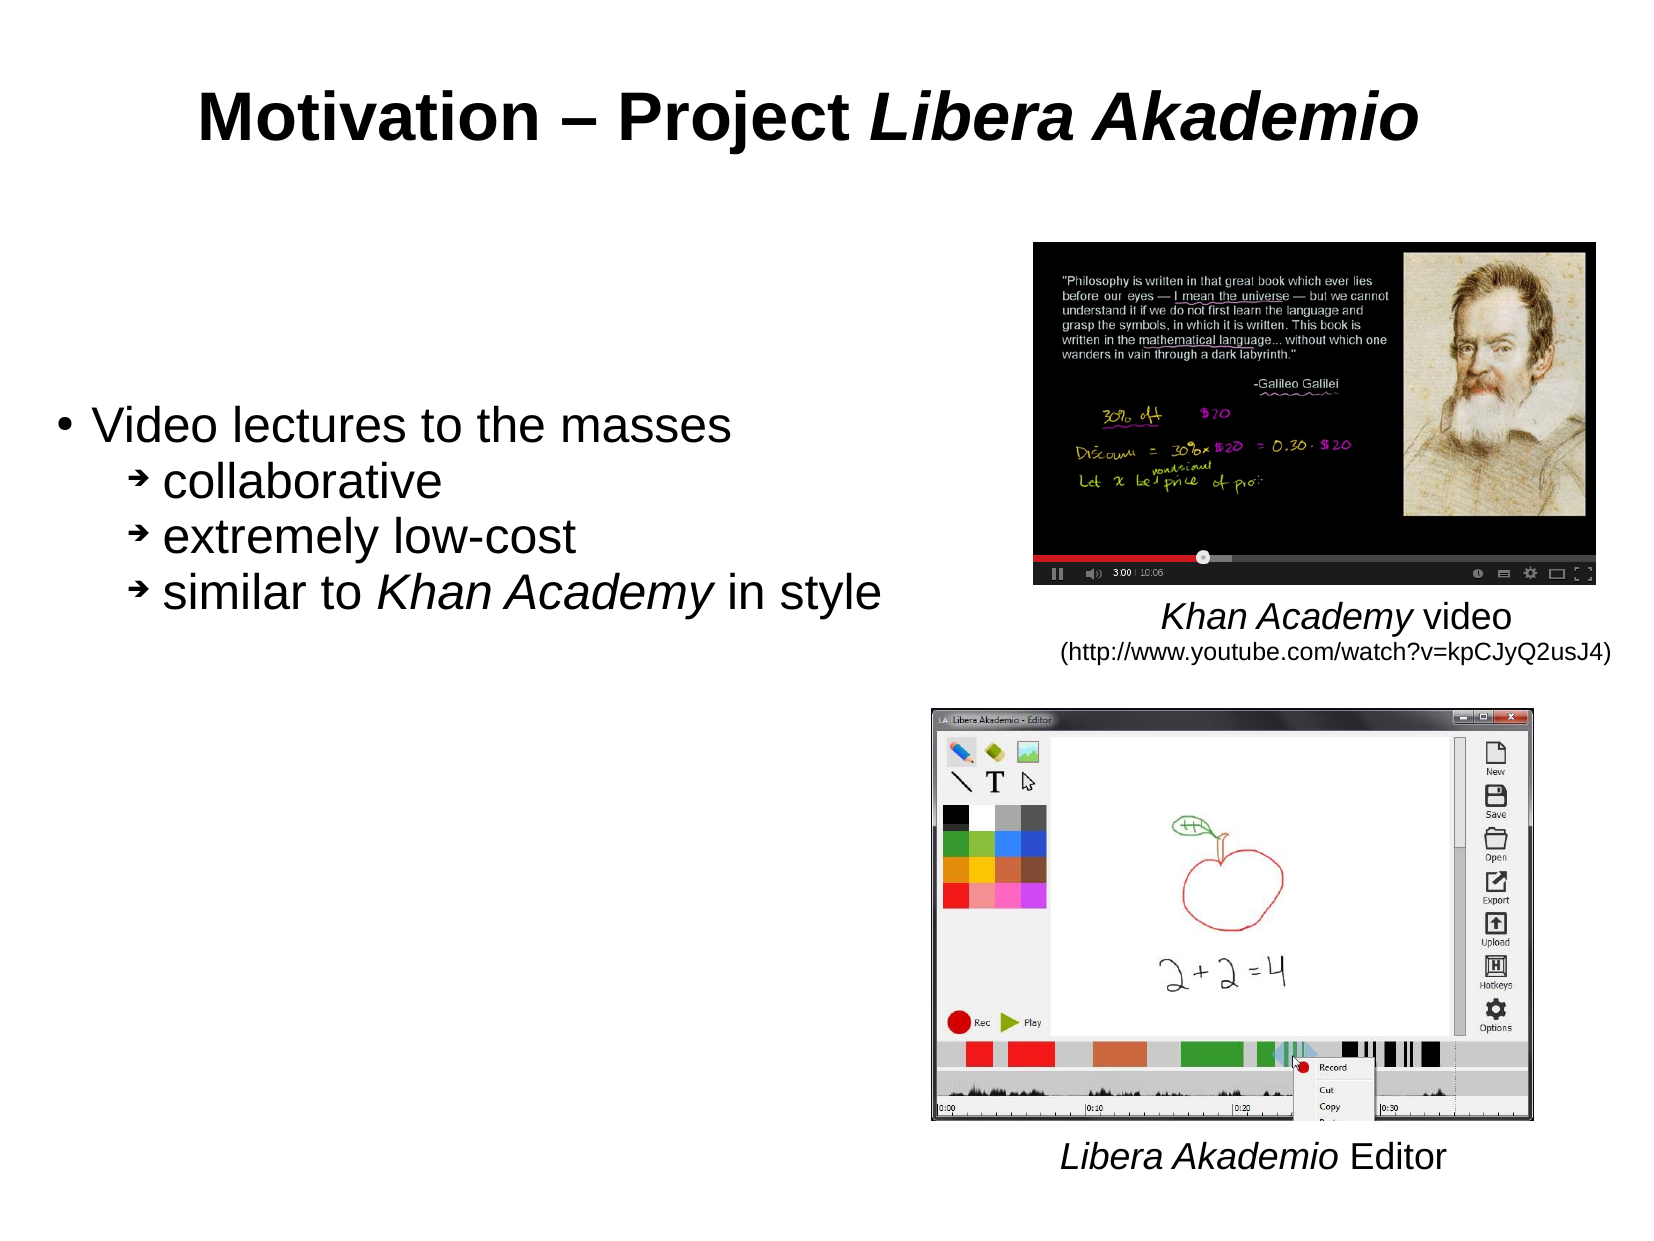

Motivation – Project Libera Akademio
Video lectures to the masses
collaborative
extremely low-cost
similar to Khan Academy in style
Khan Academy video
(http://www.youtube.com/watch?v=kpCJyQ2usJ4)
Libera Akademio Editor